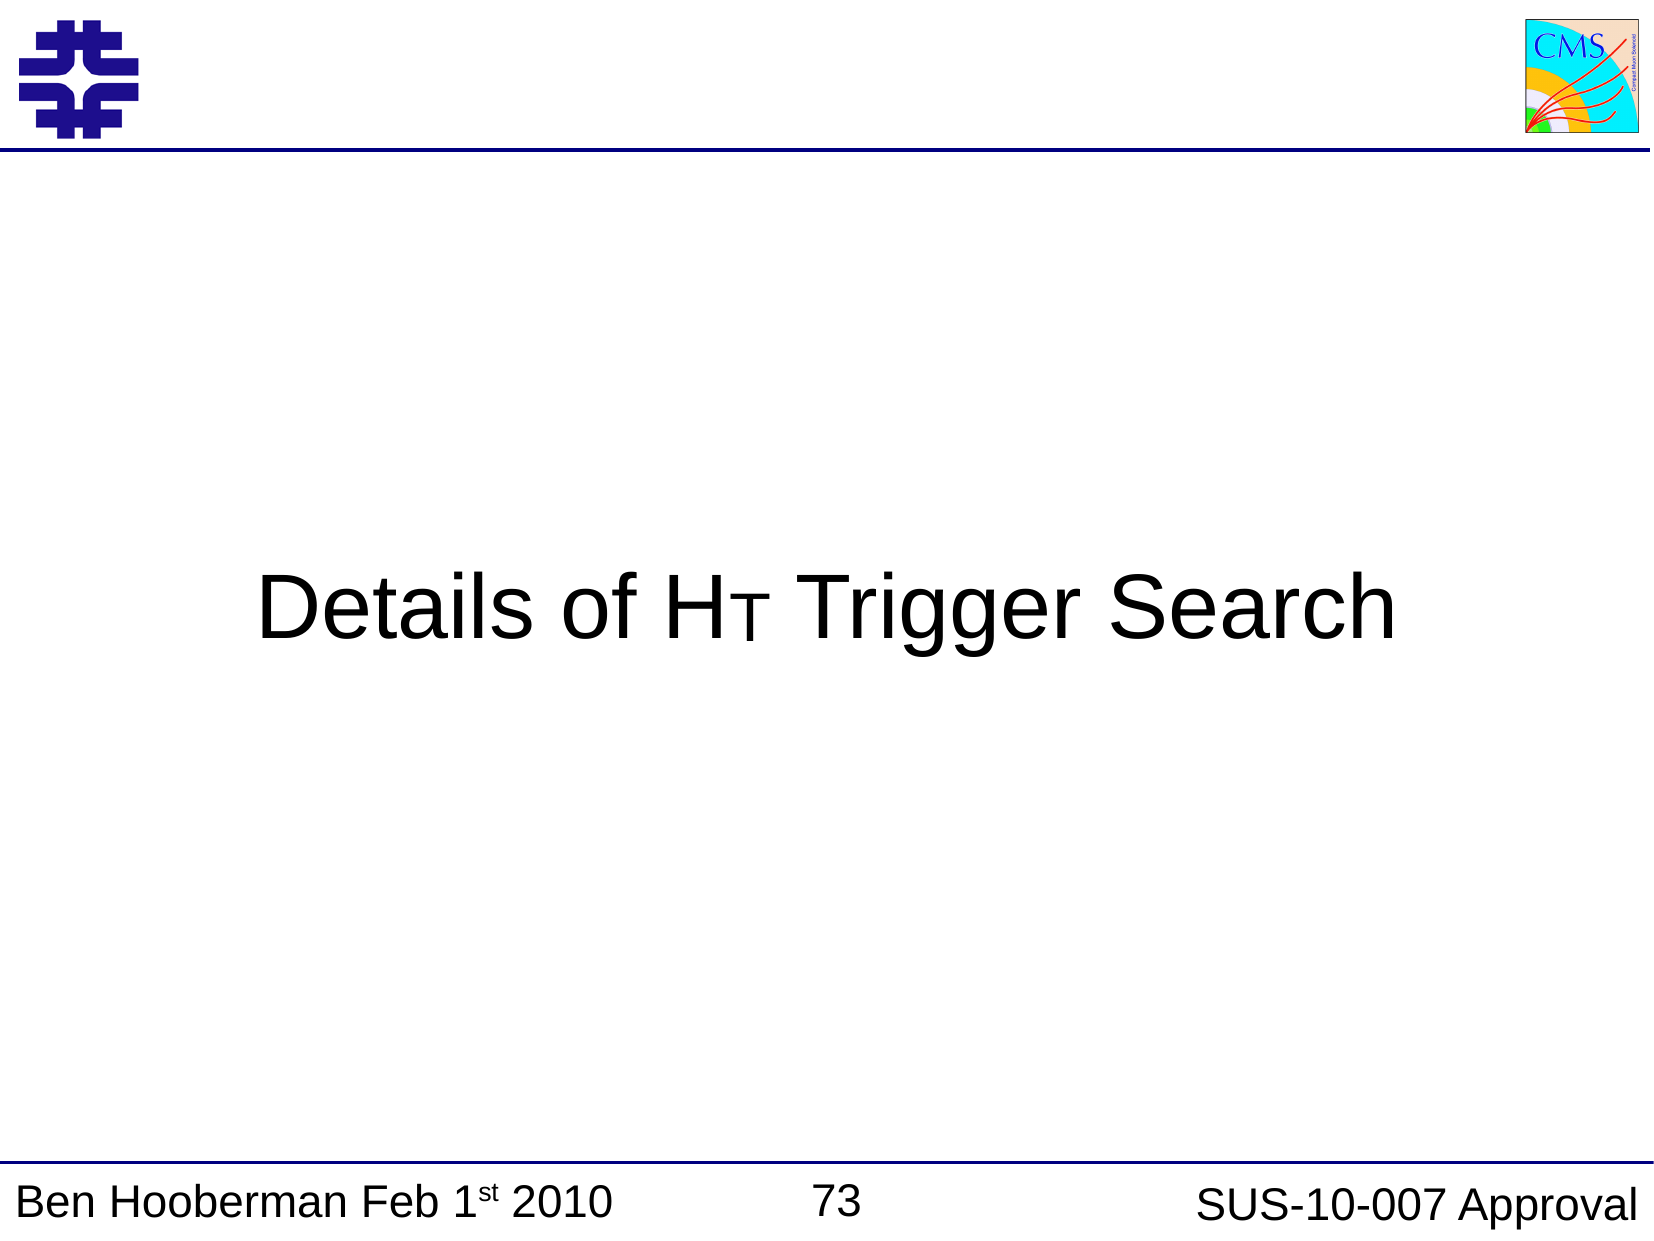

# Details of HT Trigger Search
73